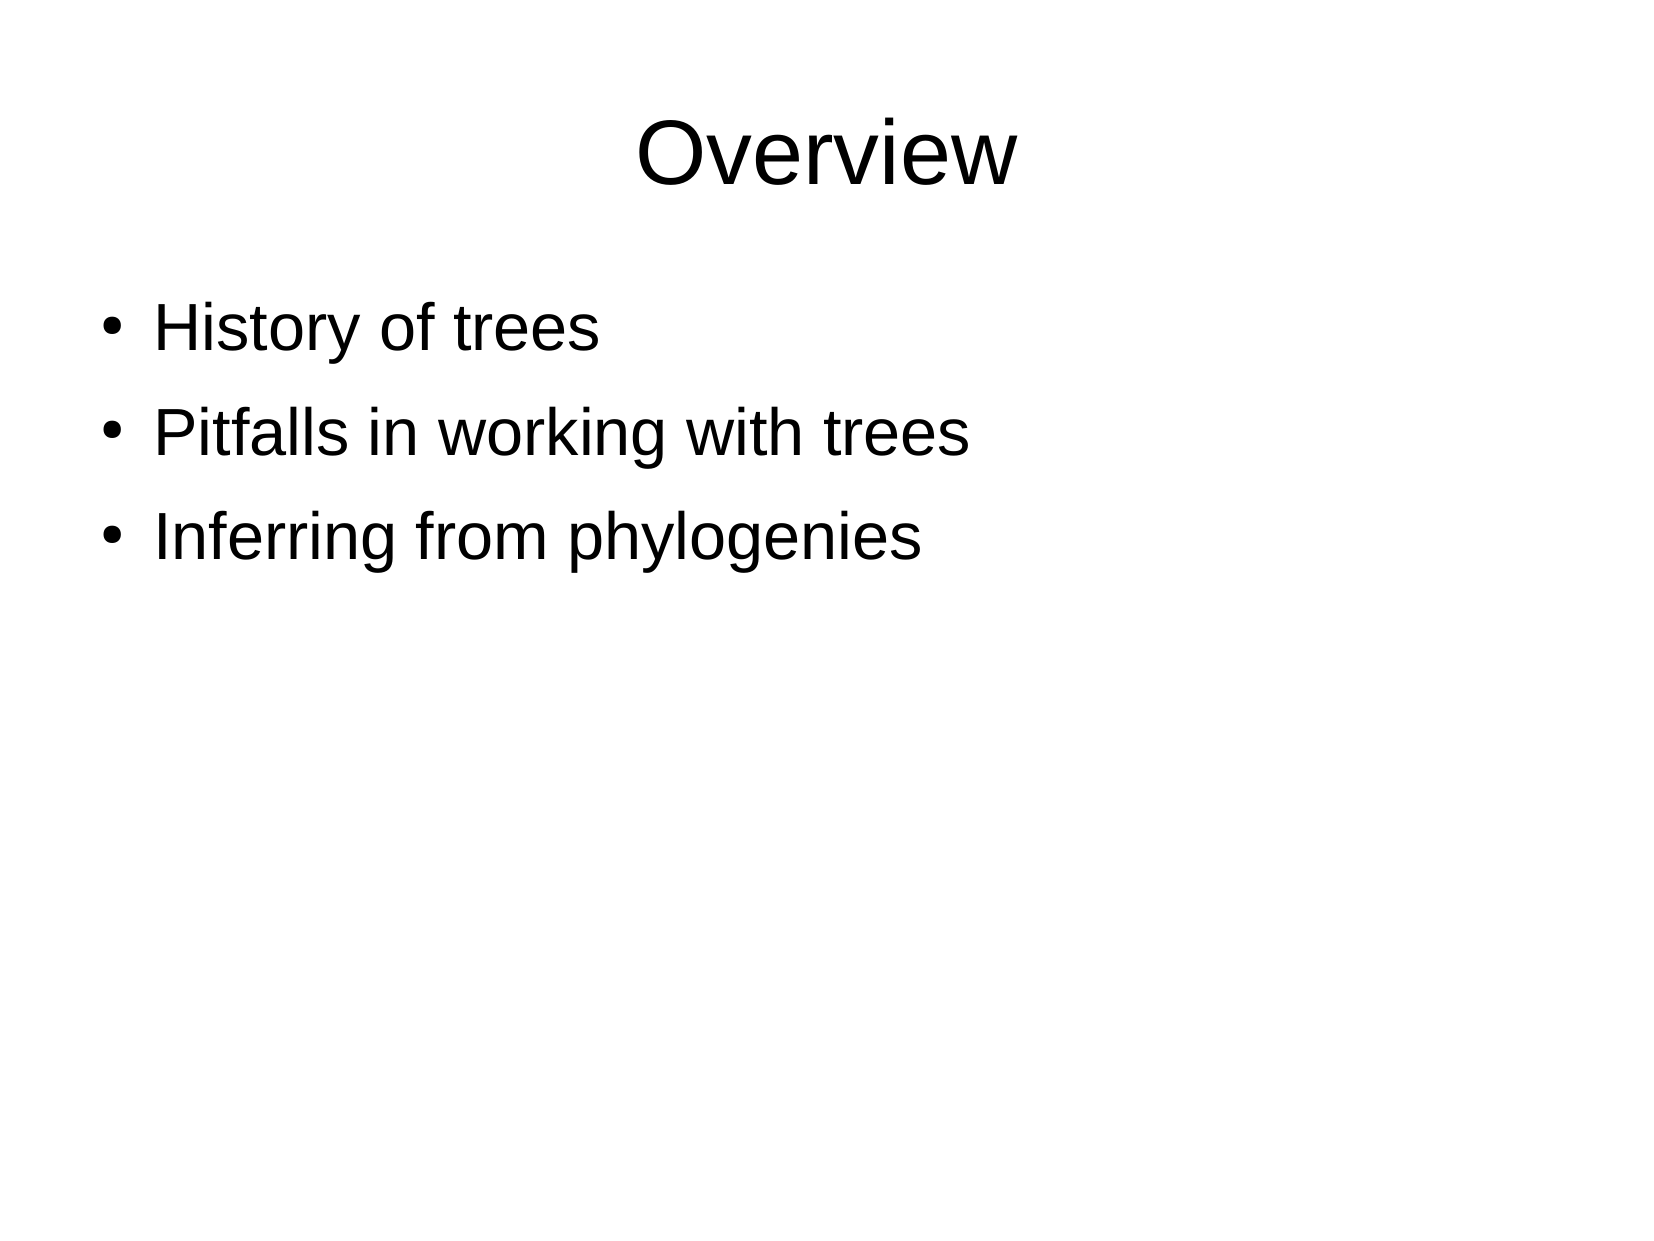

# Overview
History of trees
Pitfalls in working with trees
Inferring from phylogenies